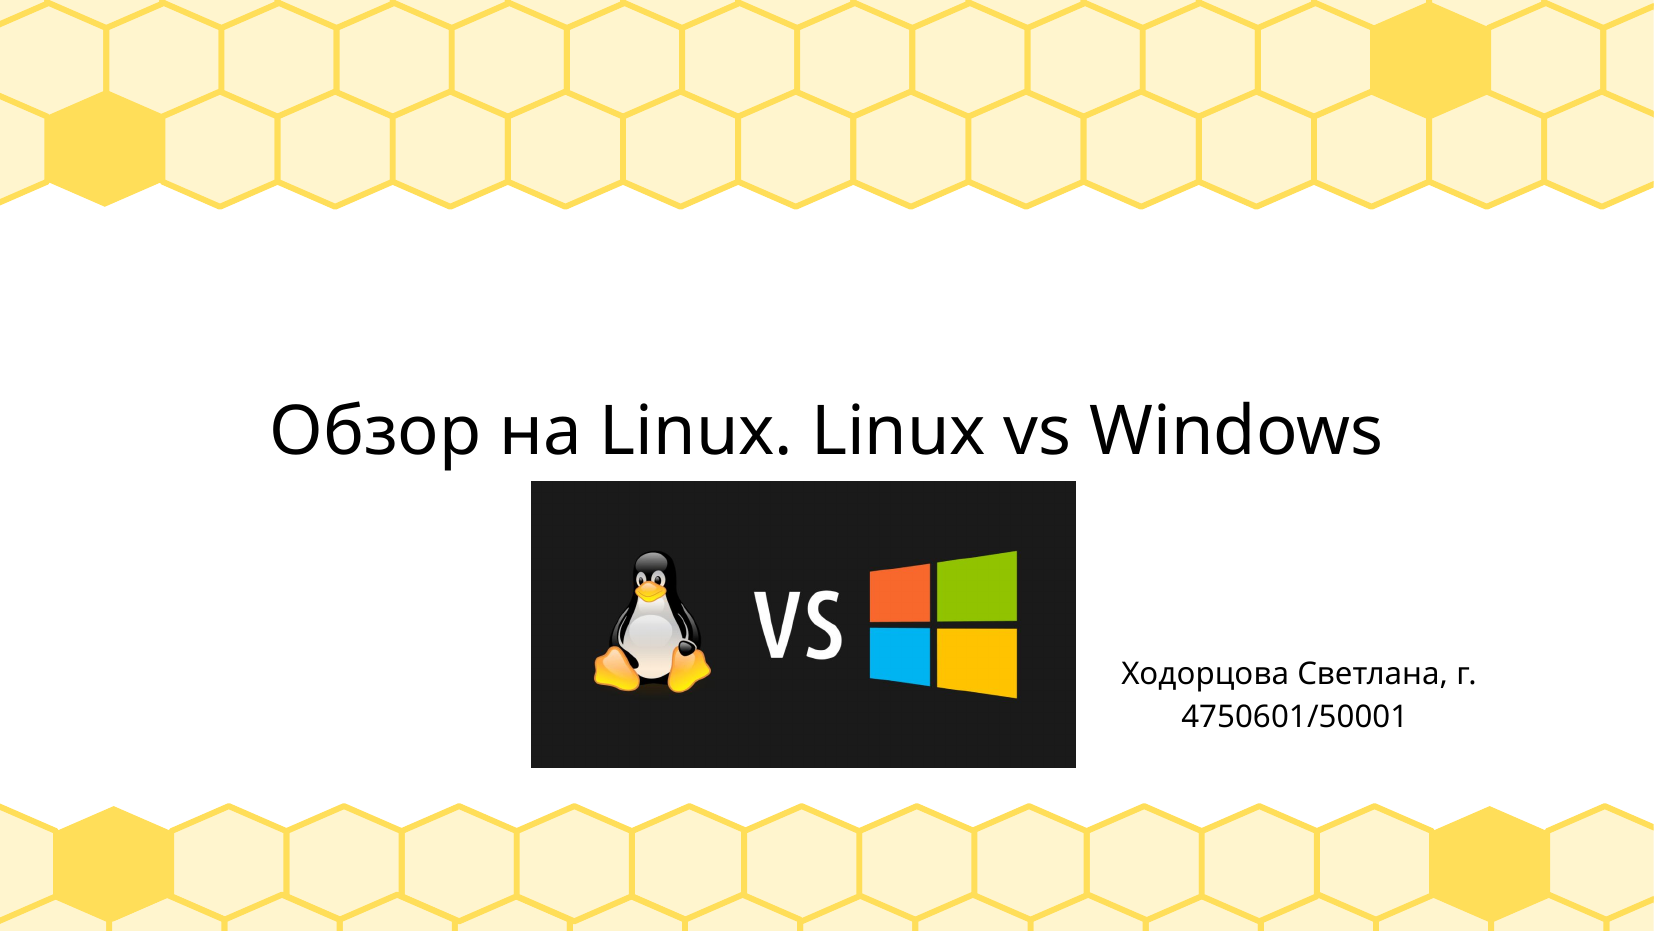

# Обзор на Linux. Linux vs Windows
Ходорцова Светлана, г. 4750601/50001